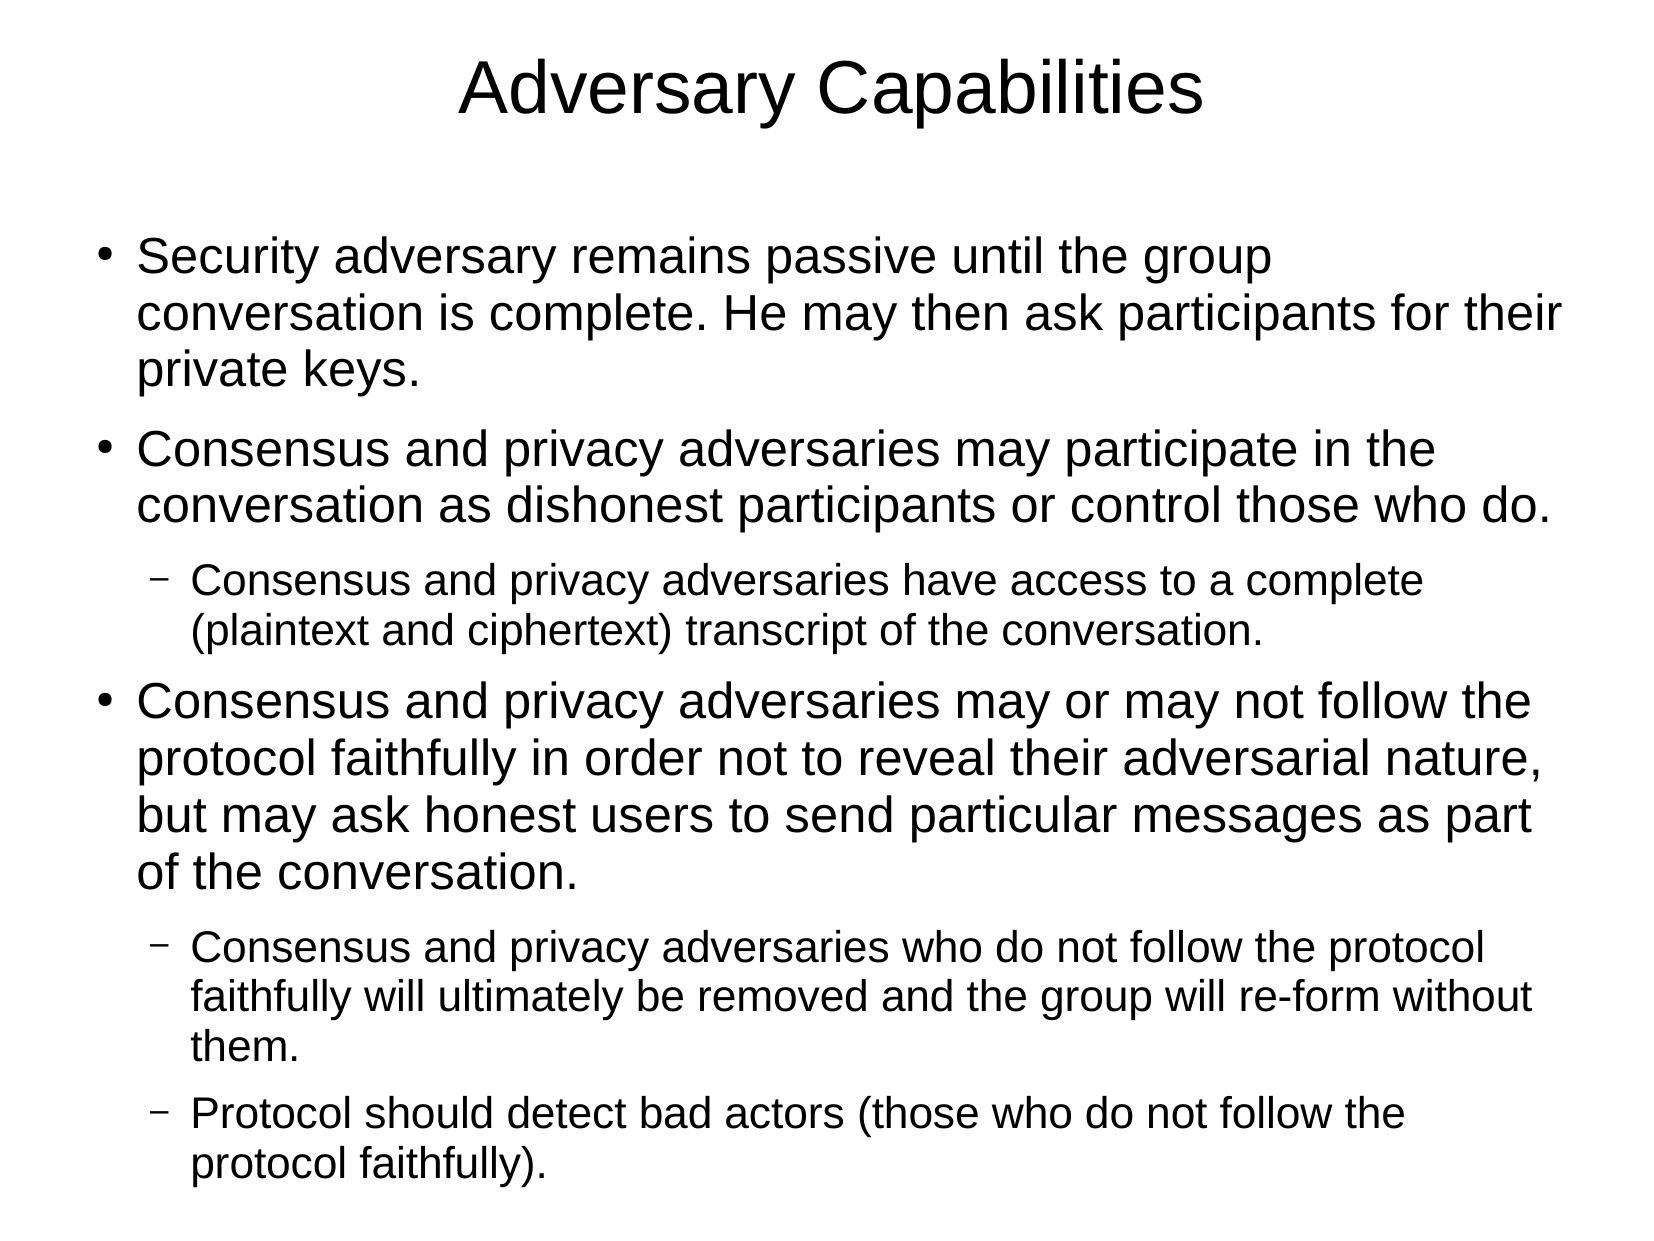

# Adversary Capabilities
Security adversary remains passive until the group conversation is complete. He may then ask participants for their private keys.
Consensus and privacy adversaries may participate in the conversation as dishonest participants or control those who do.
Consensus and privacy adversaries have access to a complete (plaintext and ciphertext) transcript of the conversation.
Consensus and privacy adversaries may or may not follow the protocol faithfully in order not to reveal their adversarial nature, but may ask honest users to send particular messages as part of the conversation.
Consensus and privacy adversaries who do not follow the protocol faithfully will ultimately be removed and the group will re-form without them.
Protocol should detect bad actors (those who do not follow the protocol faithfully).